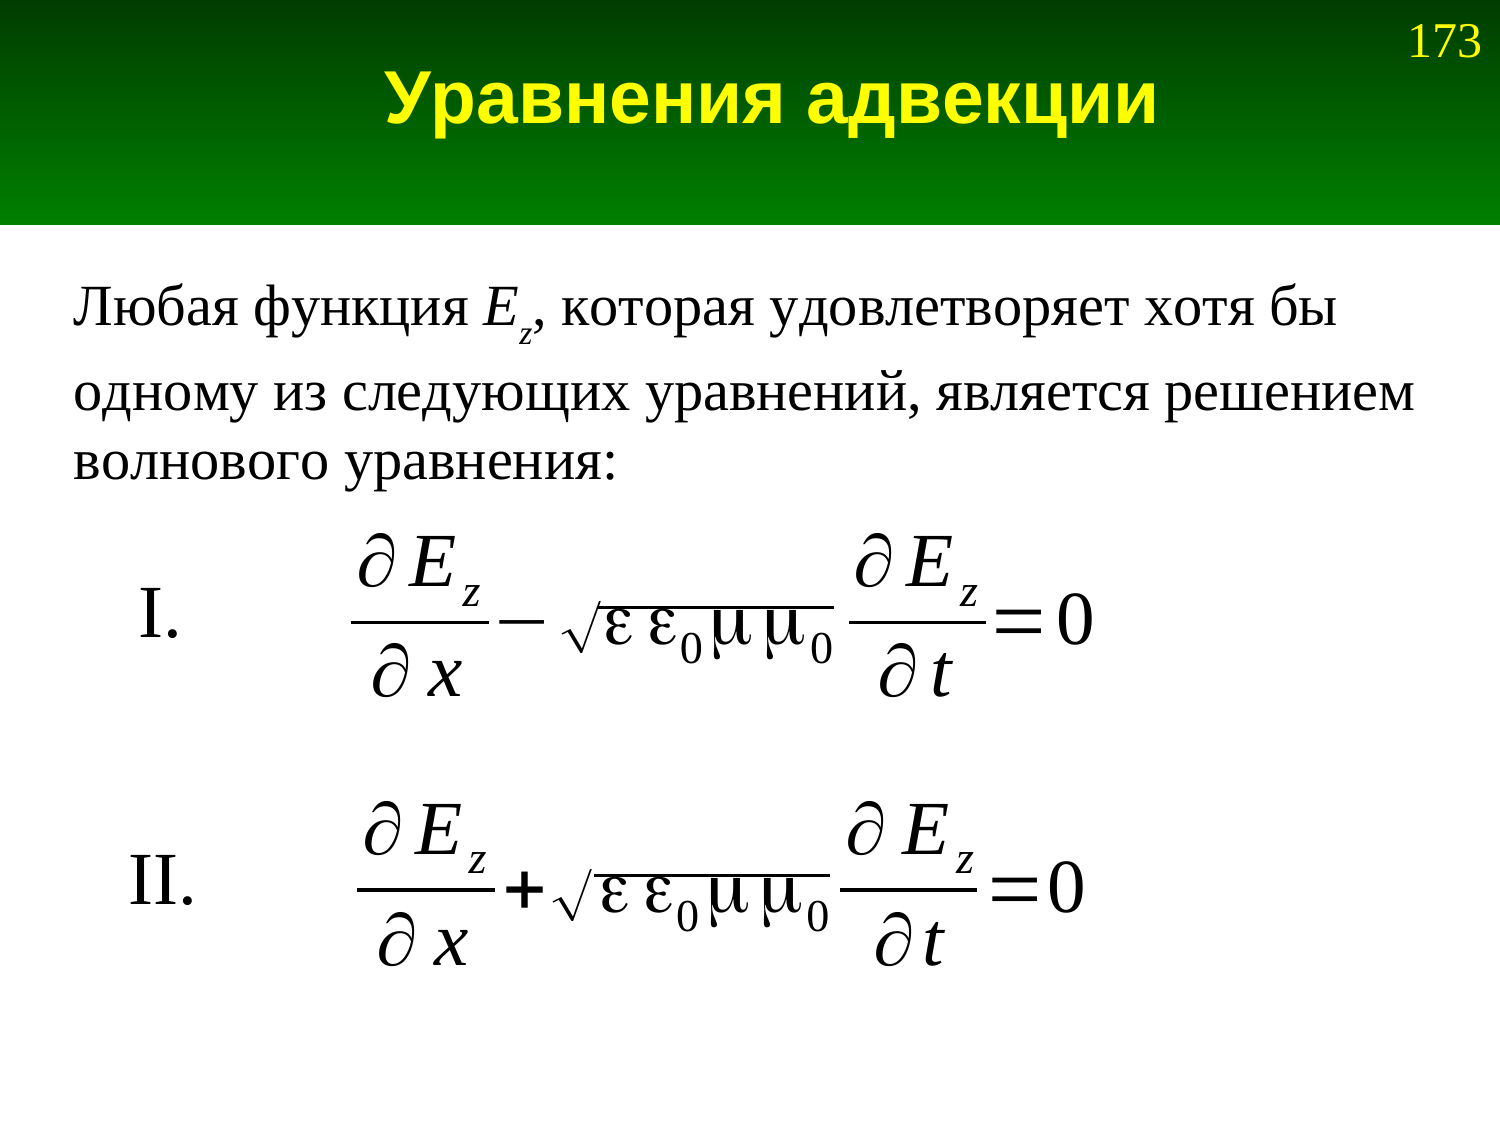

# Уравнения адвекции
Любая функция Ez, которая удовлетворяет хотя бы одному из следующих уравнений, является решением волнового уравнения:
I.
II.